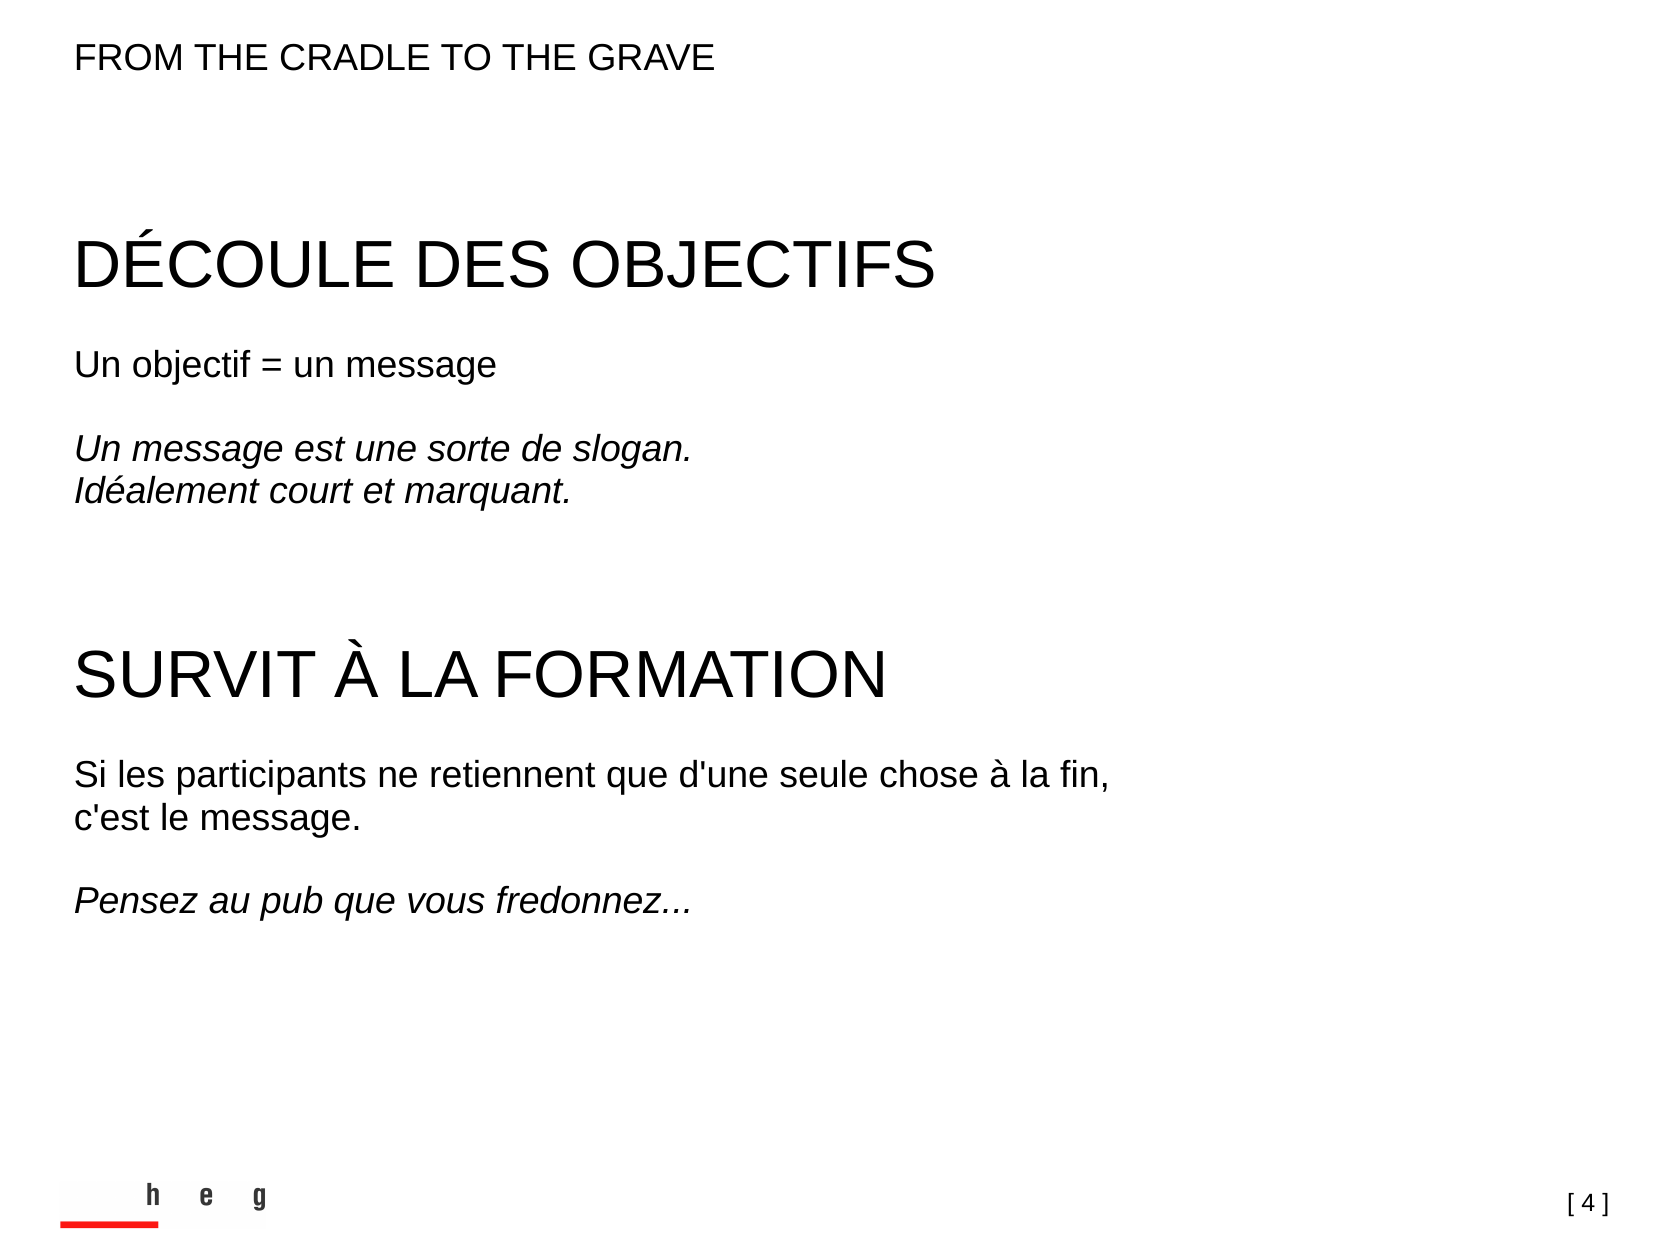

FROM THE CRADLE TO THE GRAVE
DÉCOULE DES OBJECTIFS
Un objectif = un message
Un message est une sorte de slogan.
Idéalement court et marquant.
SURVIT À LA FORMATION
Si les participants ne retiennent que d'une seule chose à la fin,
c'est le message.
Pensez au pub que vous fredonnez...